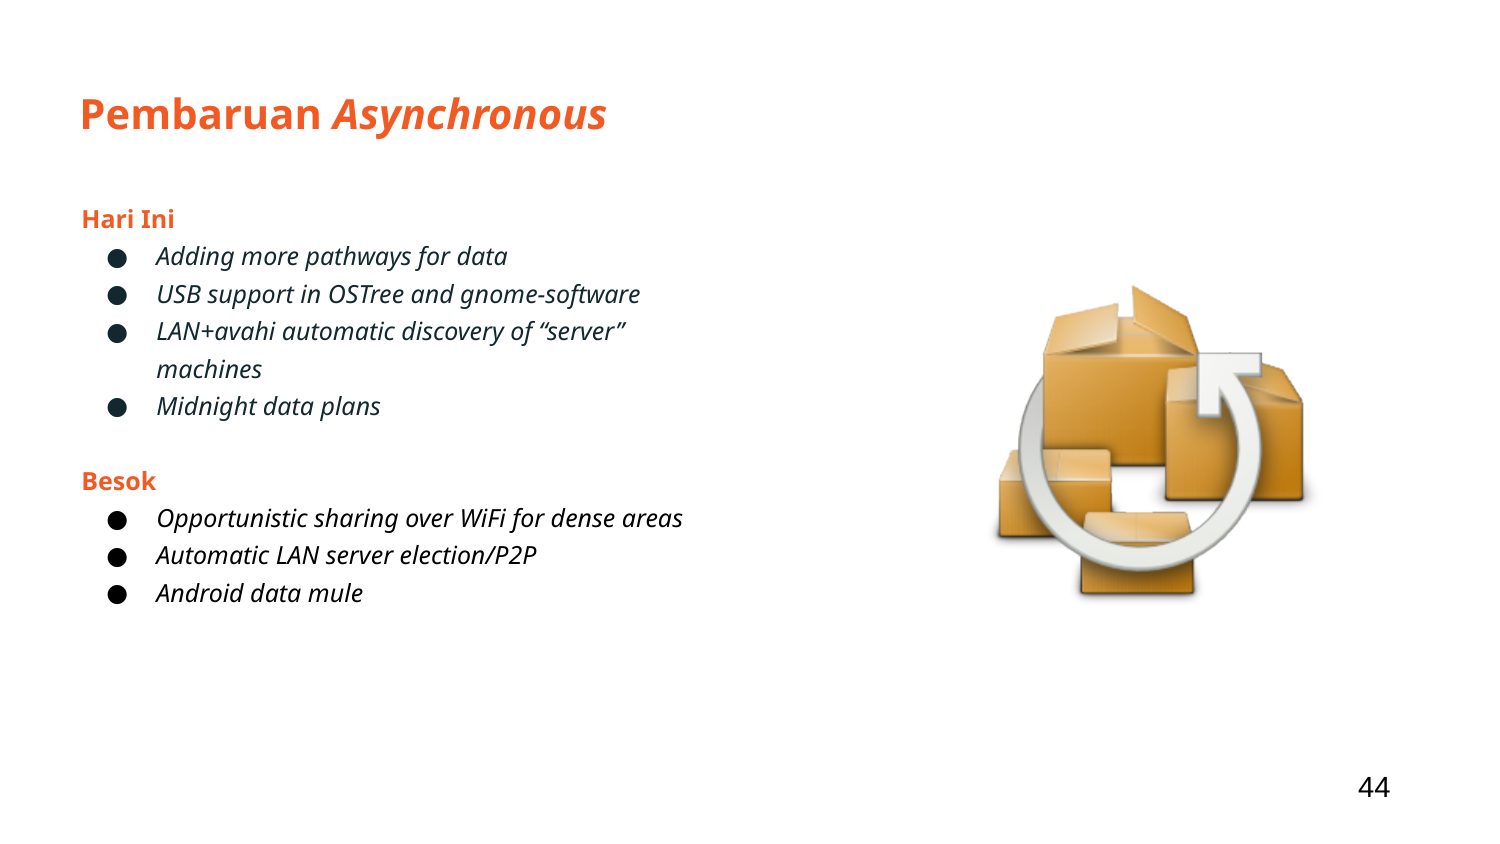

# Pembaruan Asynchronous
Hari Ini
Adding more pathways for data
USB support in OSTree and gnome-software
LAN+avahi automatic discovery of “server” machines
Midnight data plans
Besok
Opportunistic sharing over WiFi for dense areas
Automatic LAN server election/P2P
Android data mule